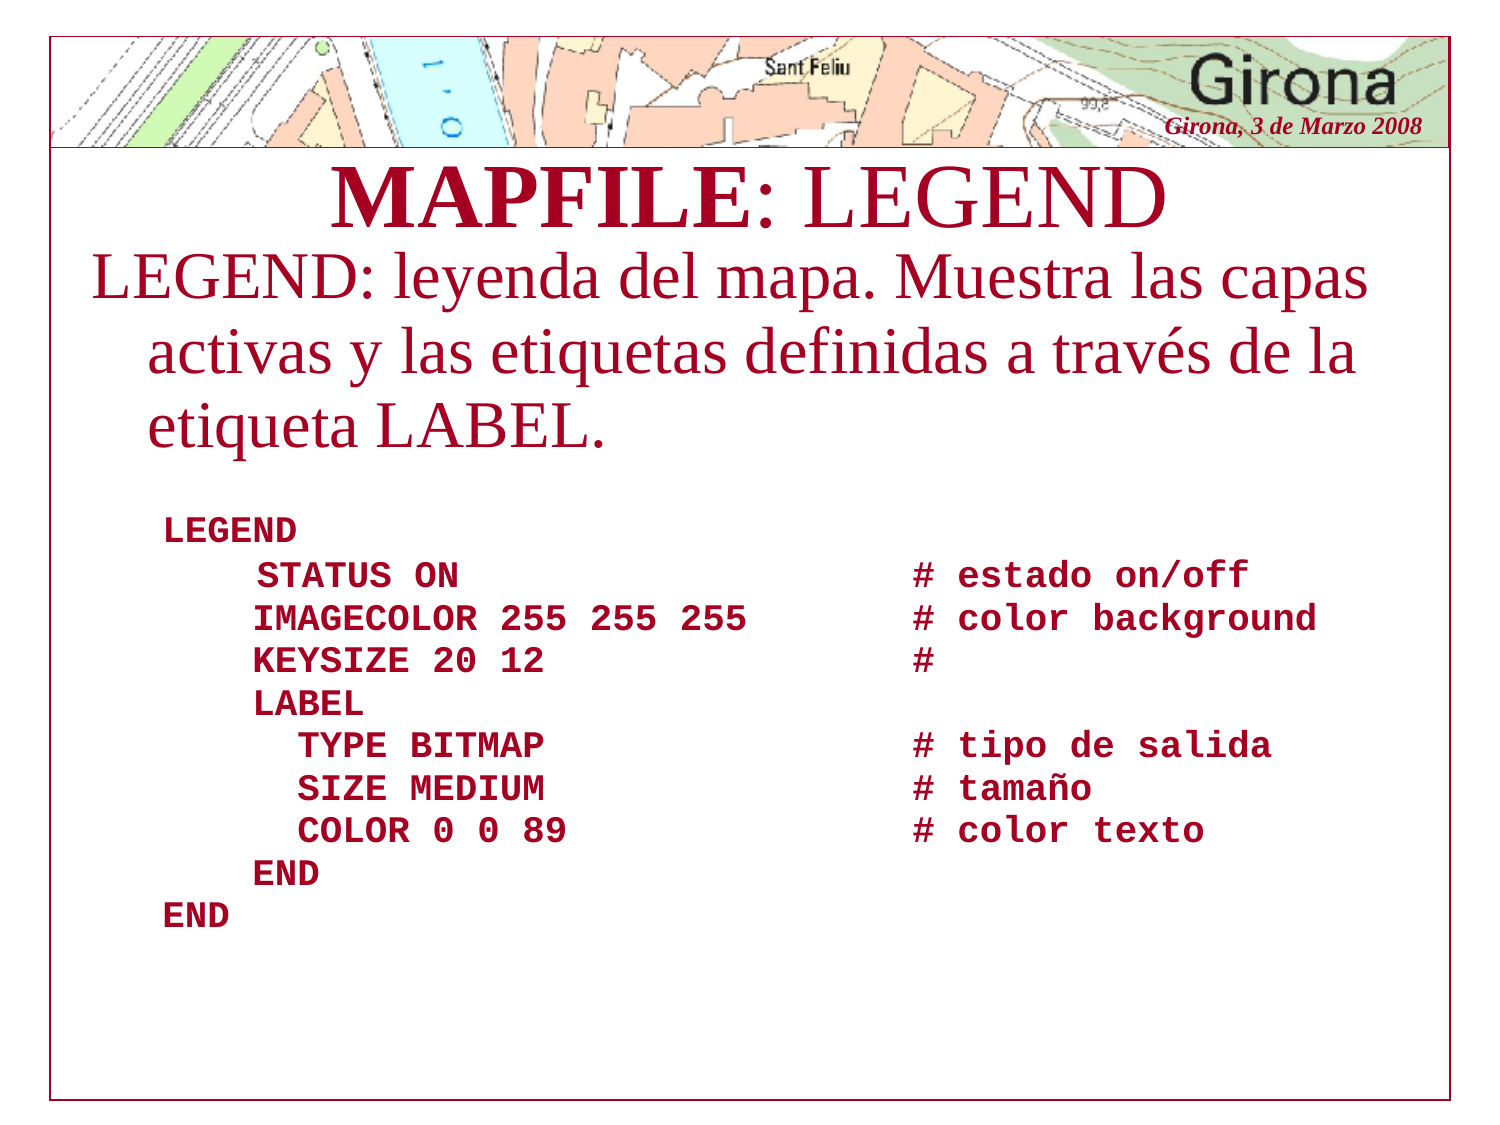

MAPFILE: LEGEND
# LEGEND: leyenda del mapa. Muestra las capas activas y las etiquetas definidas a través de la etiqueta LABEL.
LEGEND
 STATUS ON	 			# estado on/off
 IMAGECOLOR 255 255 255		# color background
 KEYSIZE 20 12			#
 LABEL
 TYPE BITMAP			# tipo de salida
 SIZE MEDIUM			# tamaño
 COLOR 0 0 89			# color texto
 END
END